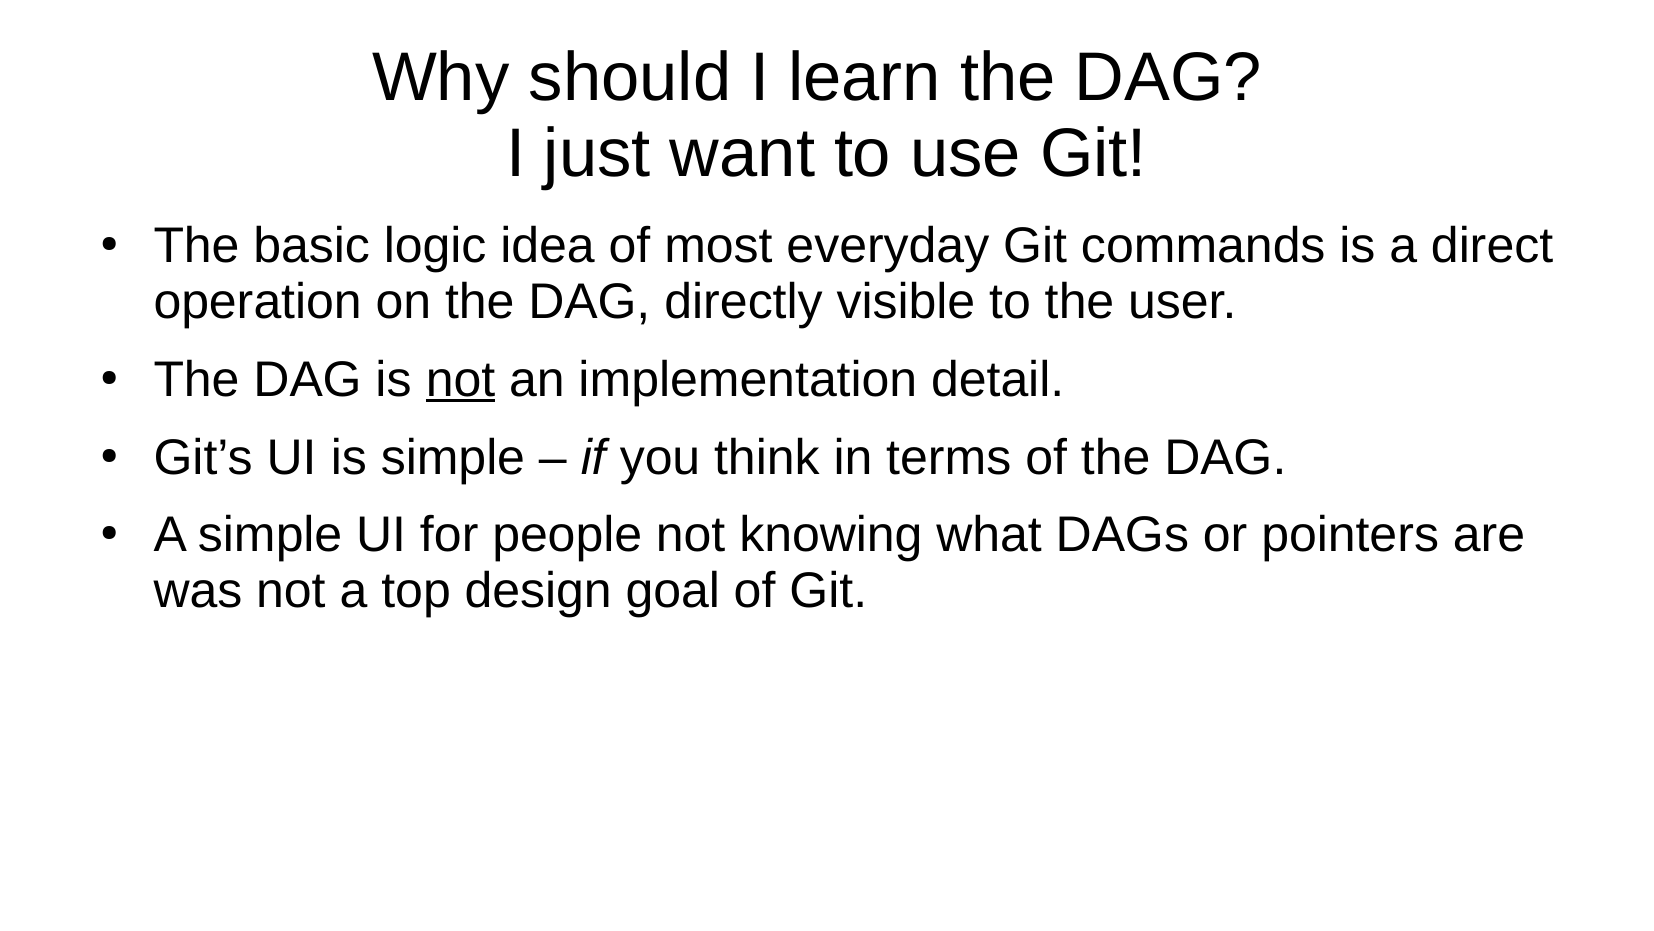

# Why should I learn the DAG? I just want to use Git!
The basic logic idea of most everyday Git commands is a direct operation on the DAG, directly visible to the user.
The DAG is not an implementation detail.
Git’s UI is simple – if you think in terms of the DAG.
A simple UI for people not knowing what DAGs or pointers are was not a top design goal of Git.